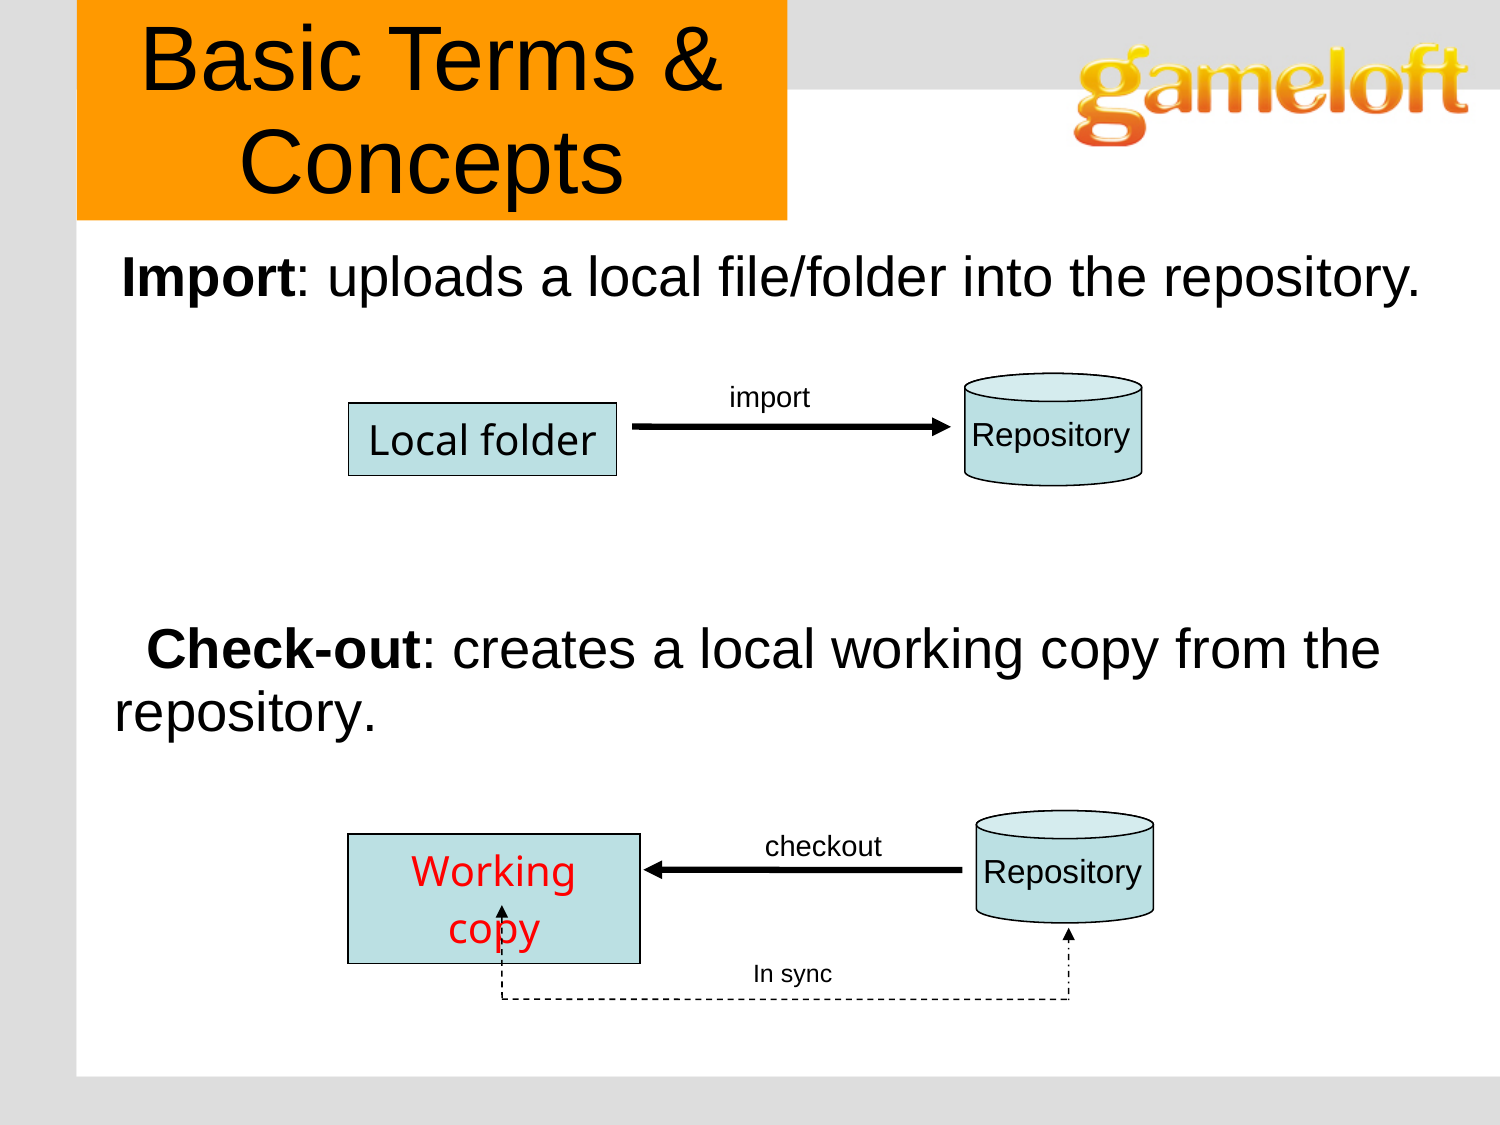

# Basic Terms & Concepts
Import: uploads a local file/folder into the repository.
import
Repository
Local folder
 Check-out: creates a local working copy from the repository.
Repository
checkout
Working copy
Local folder
In sync